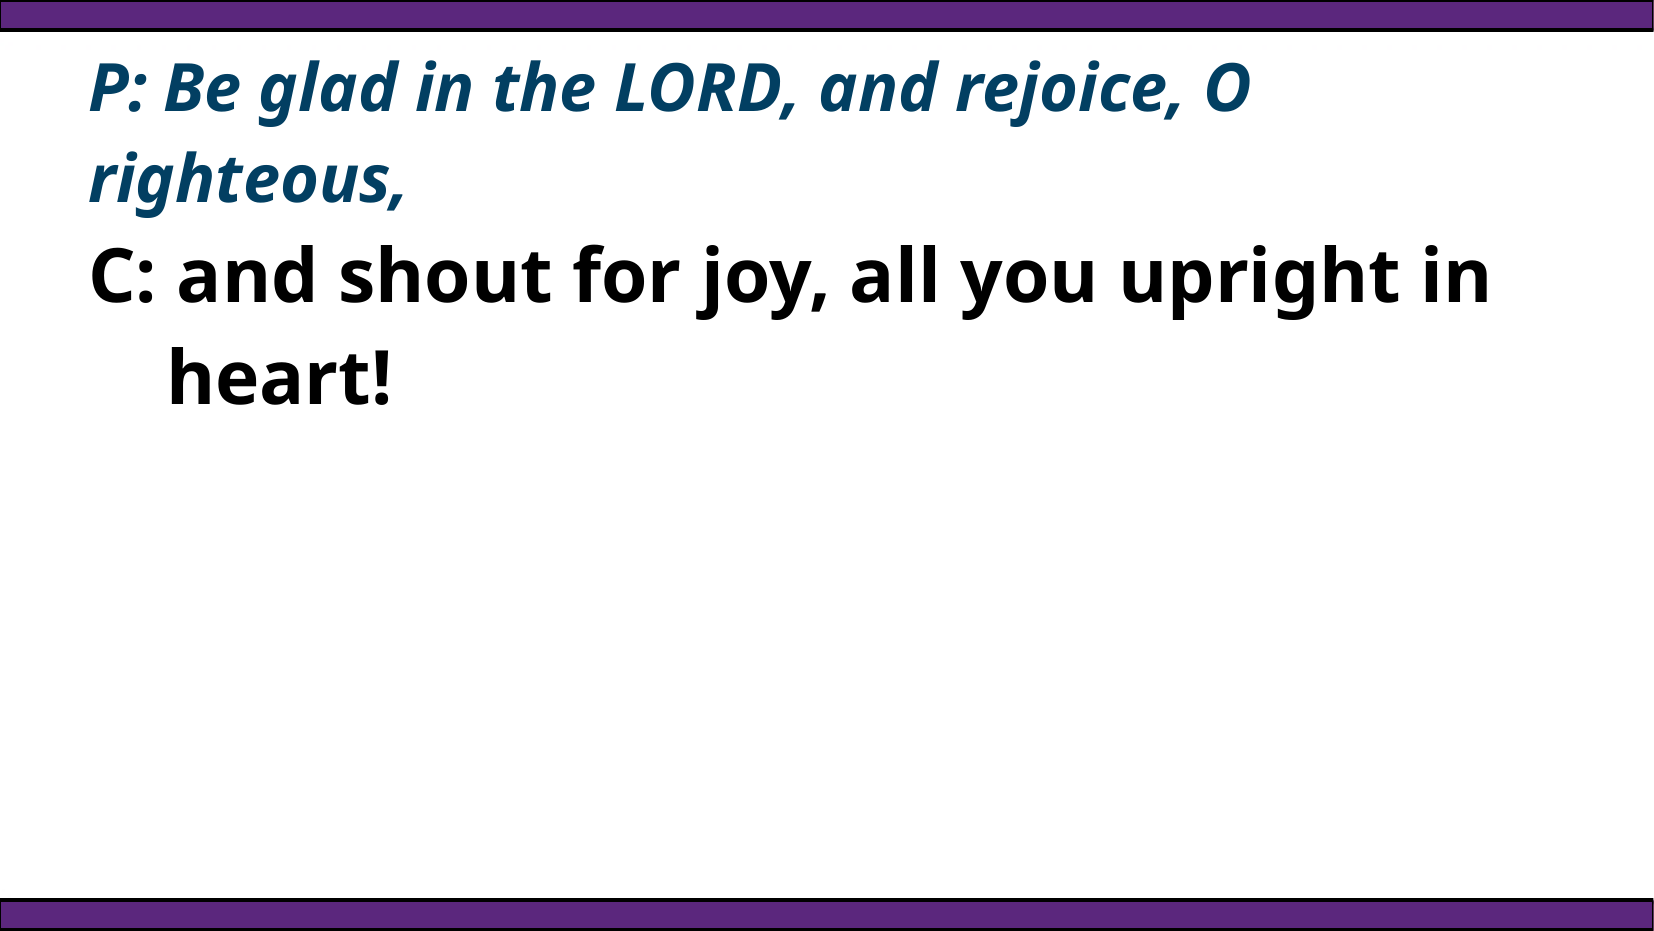

P:	Be glad in the Lord, and rejoice, O righteous,
C: and shout for joy, all you upright in
 heart!